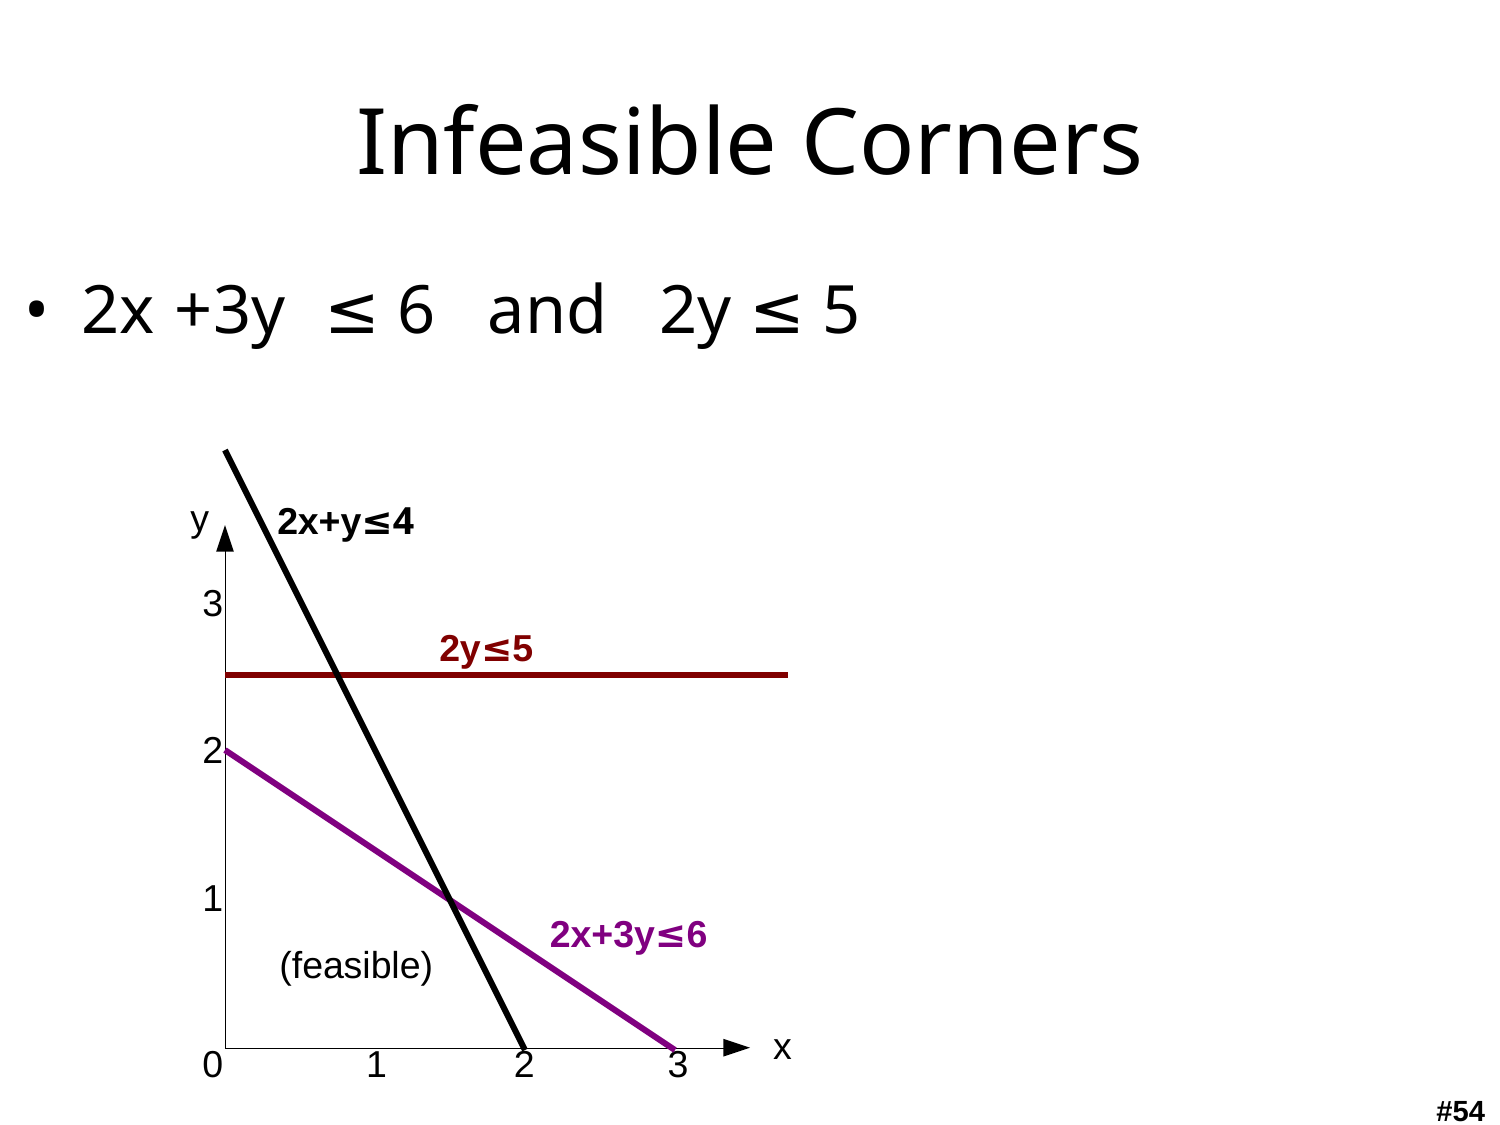

# Infeasible Corners
2x	+3y	≤ 6 and 2y ≤ 5
2x+y≤4
y
3
2y≤5
2
1
2x+3y≤6
(feasible)
x
0
1
2
3
54